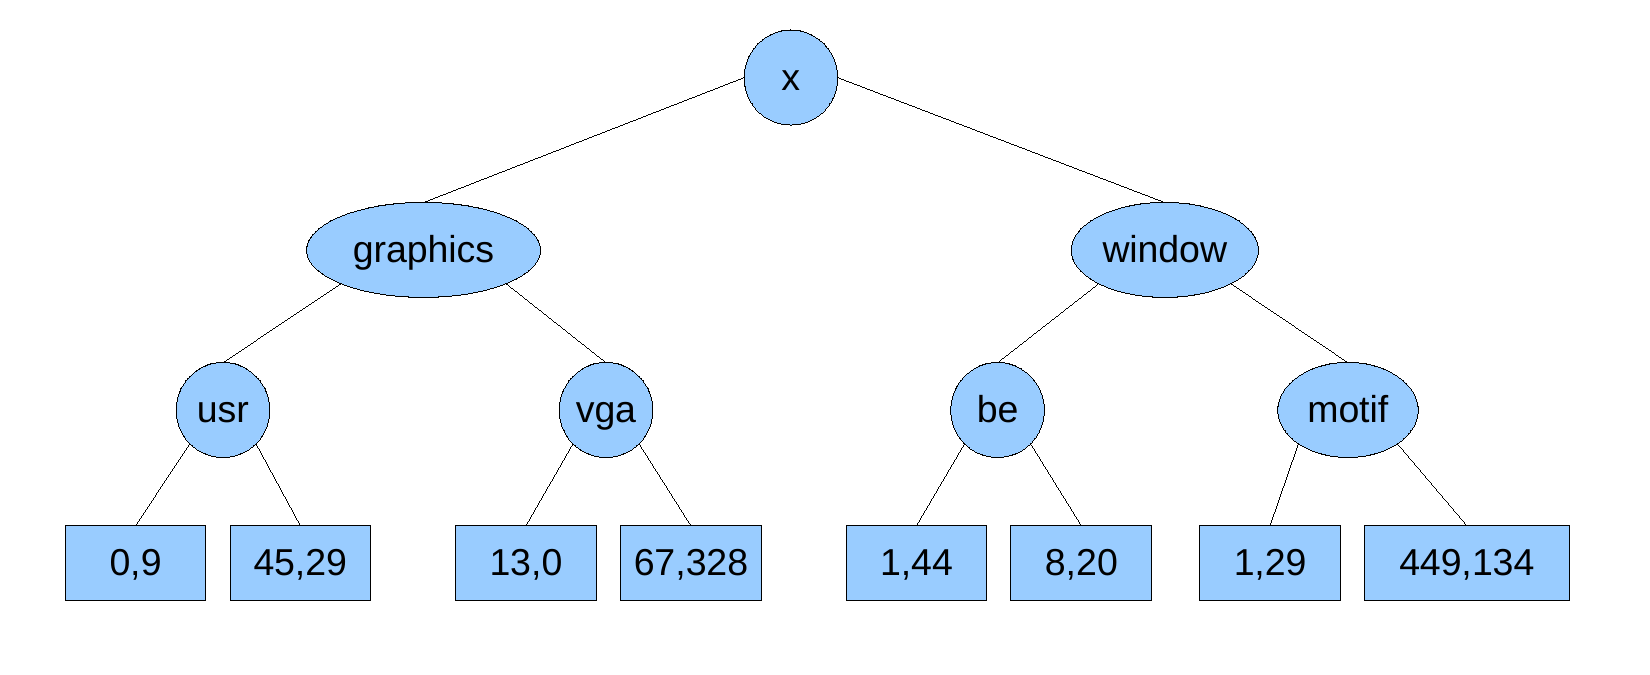

x
graphics
window
usr
vga
be
motif
0,9
45,29
13,0
67,328
1,44
8,20
1,29
449,134